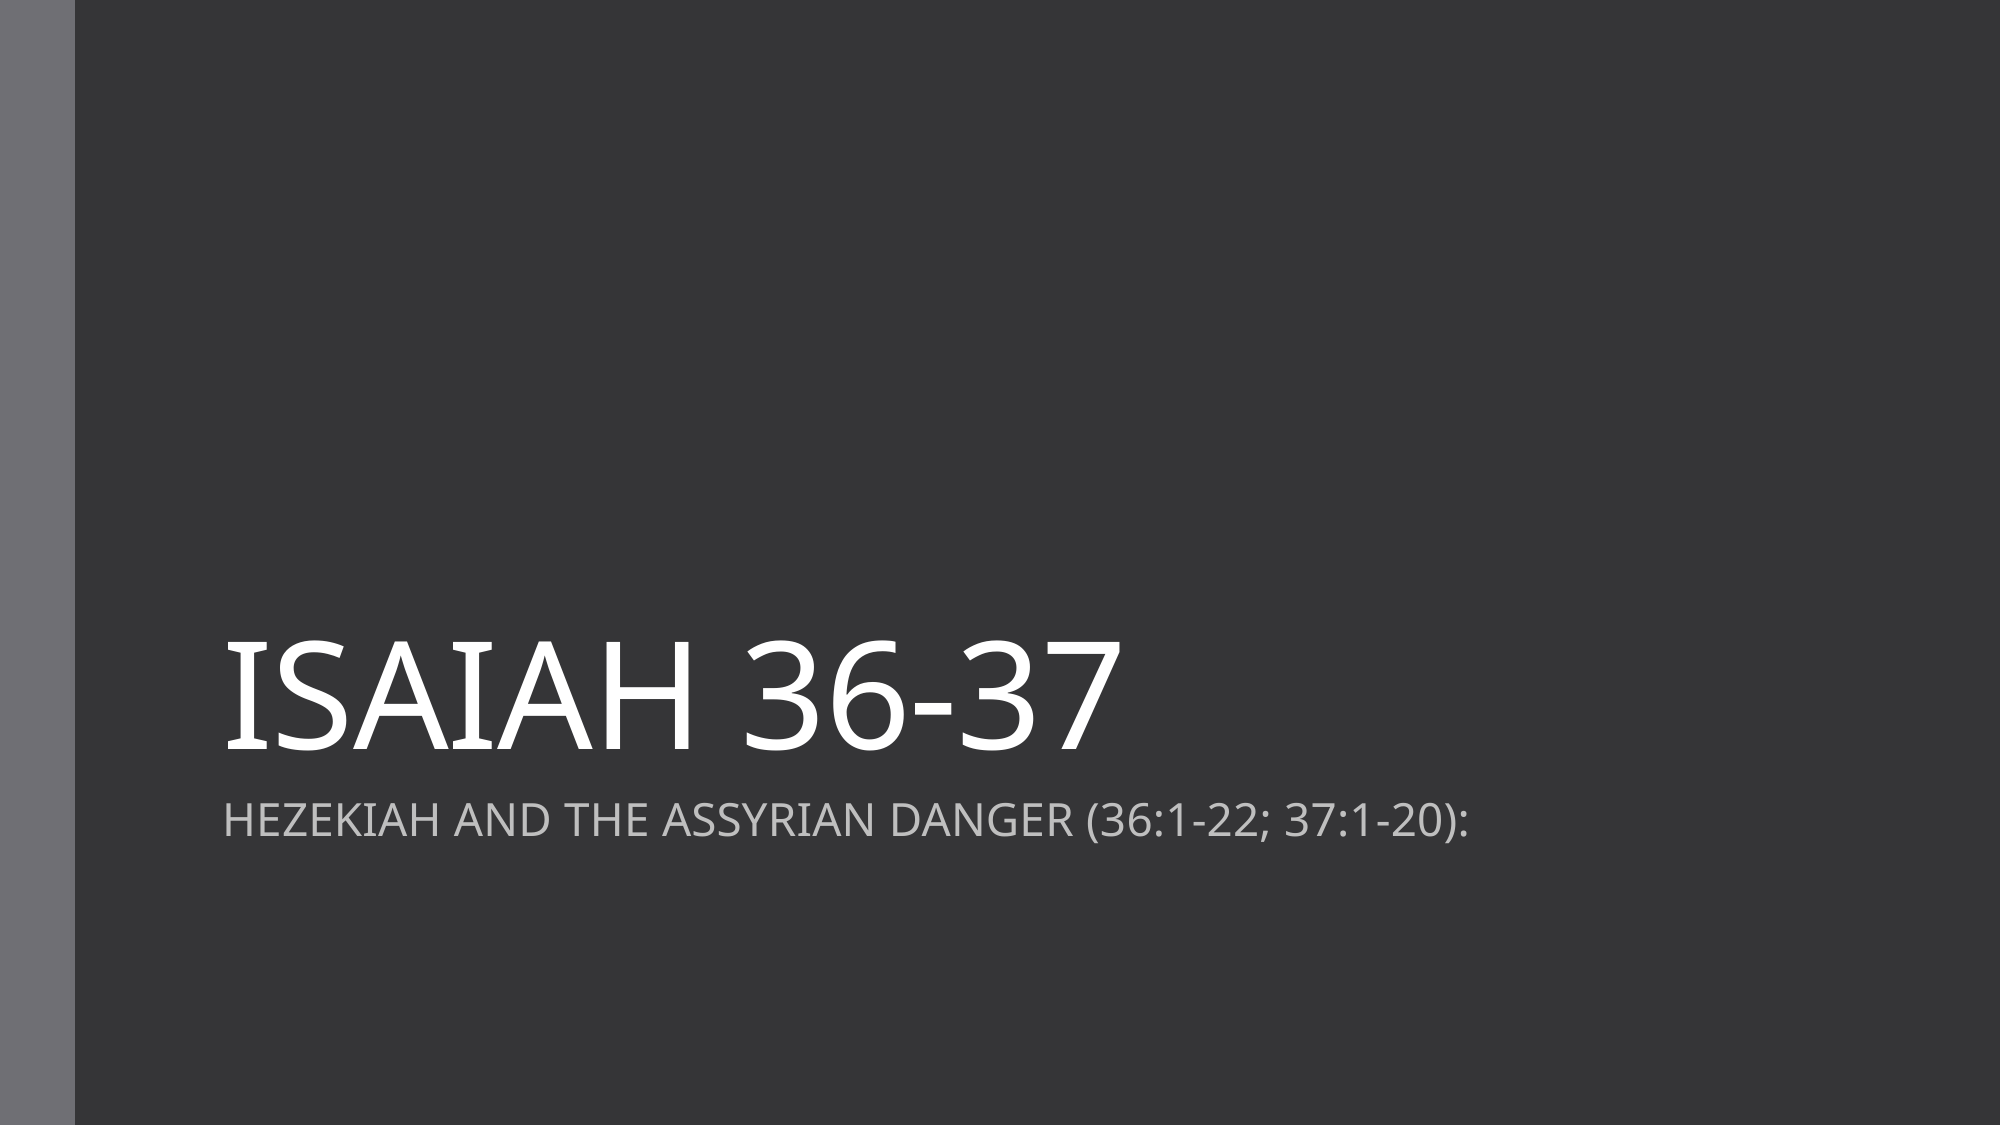

# ISAIAH 36-37
HEZEKIAH AND THE ASSYRIAN DANGER (36:1-22; 37:1-20):